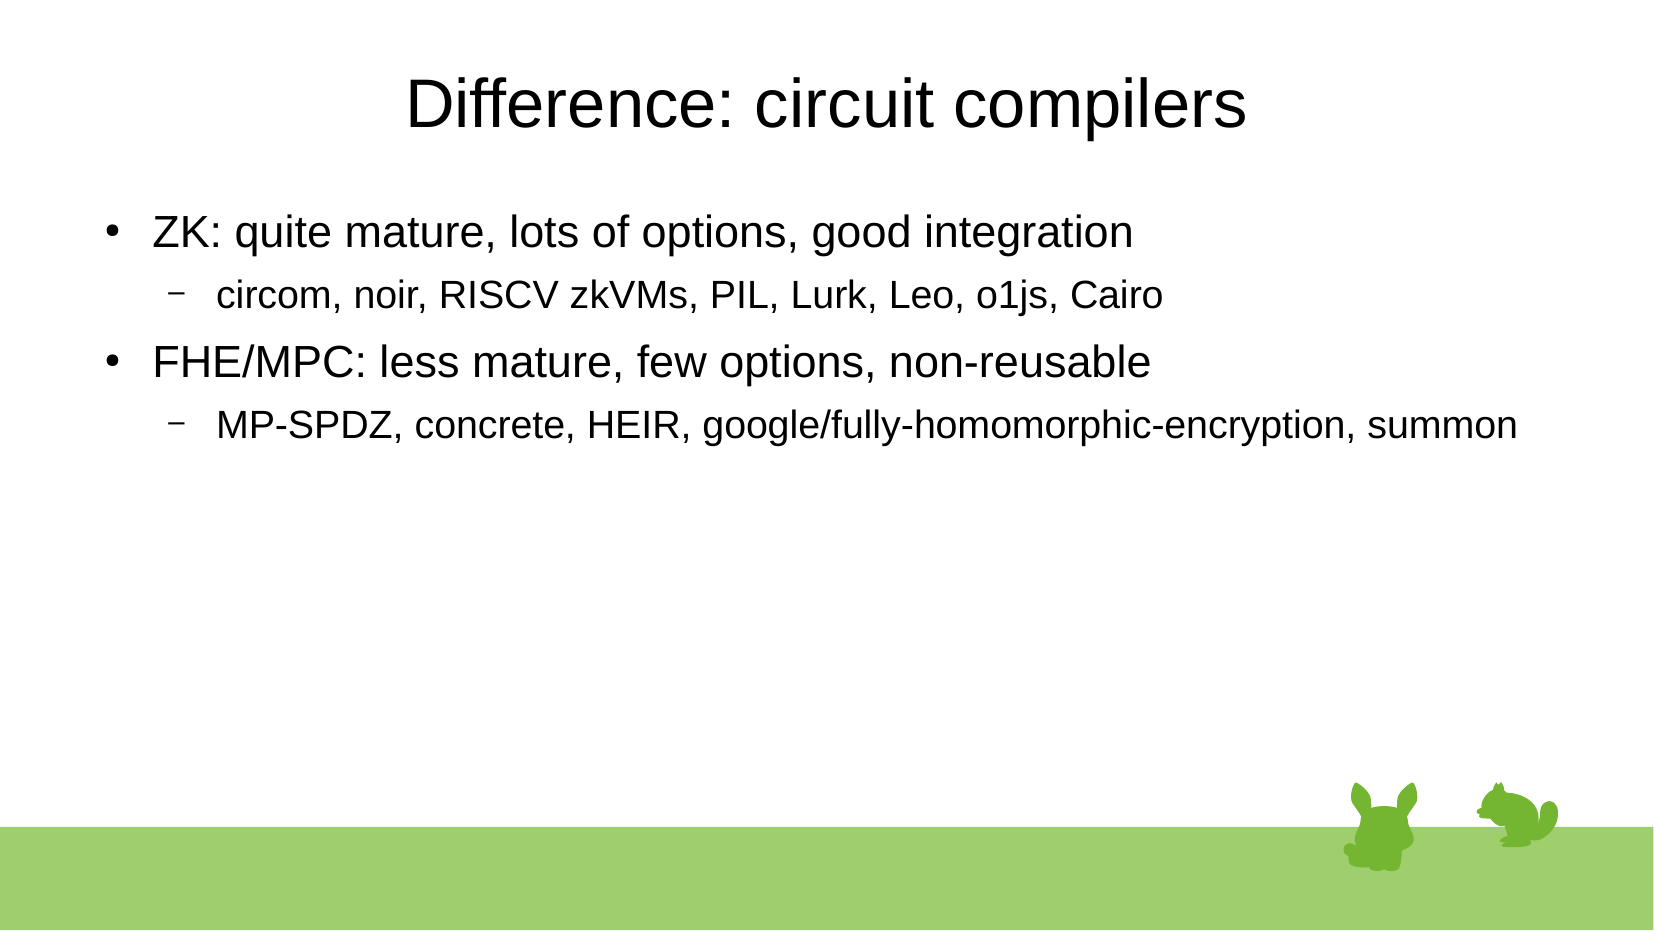

# Difference: circuit compilers
ZK: quite mature, lots of options, good integration
circom, noir, RISCV zkVMs, PIL, Lurk, Leo, o1js, Cairo
FHE/MPC: less mature, few options, non-reusable
MP-SPDZ, concrete, HEIR, google/fully-homomorphic-encryption, summon